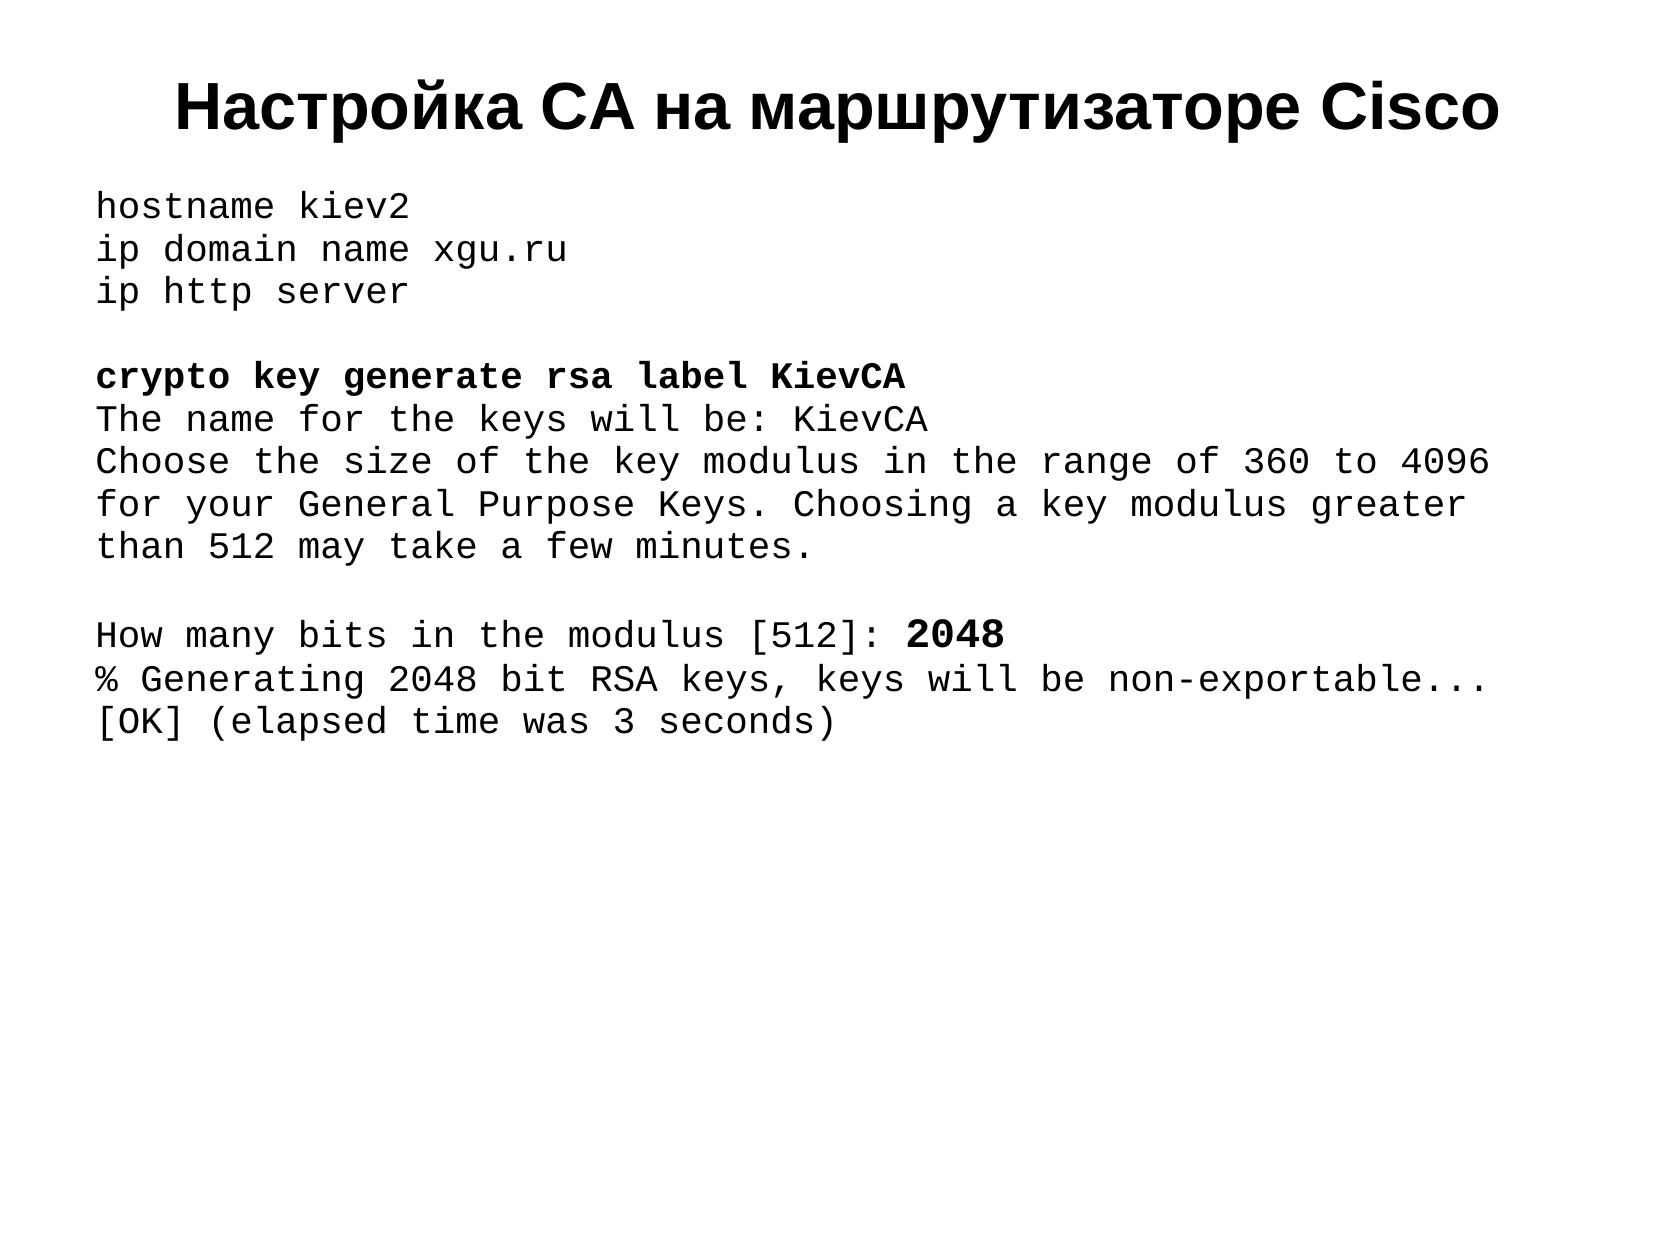

Настройка CA на маршрутизаторе Cisco
# hostname kiev2
ip domain name xgu.ru
ip http server
crypto key generate rsa label KievCA
The name for the keys will be: KievCA
Choose the size of the key modulus in the range of 360 to 4096 for your General Purpose Keys. Choosing a key modulus greater than 512 may take a few minutes.
How many bits in the modulus [512]: 2048
% Generating 2048 bit RSA keys, keys will be non-exportable...
[OK] (elapsed time was 3 seconds)